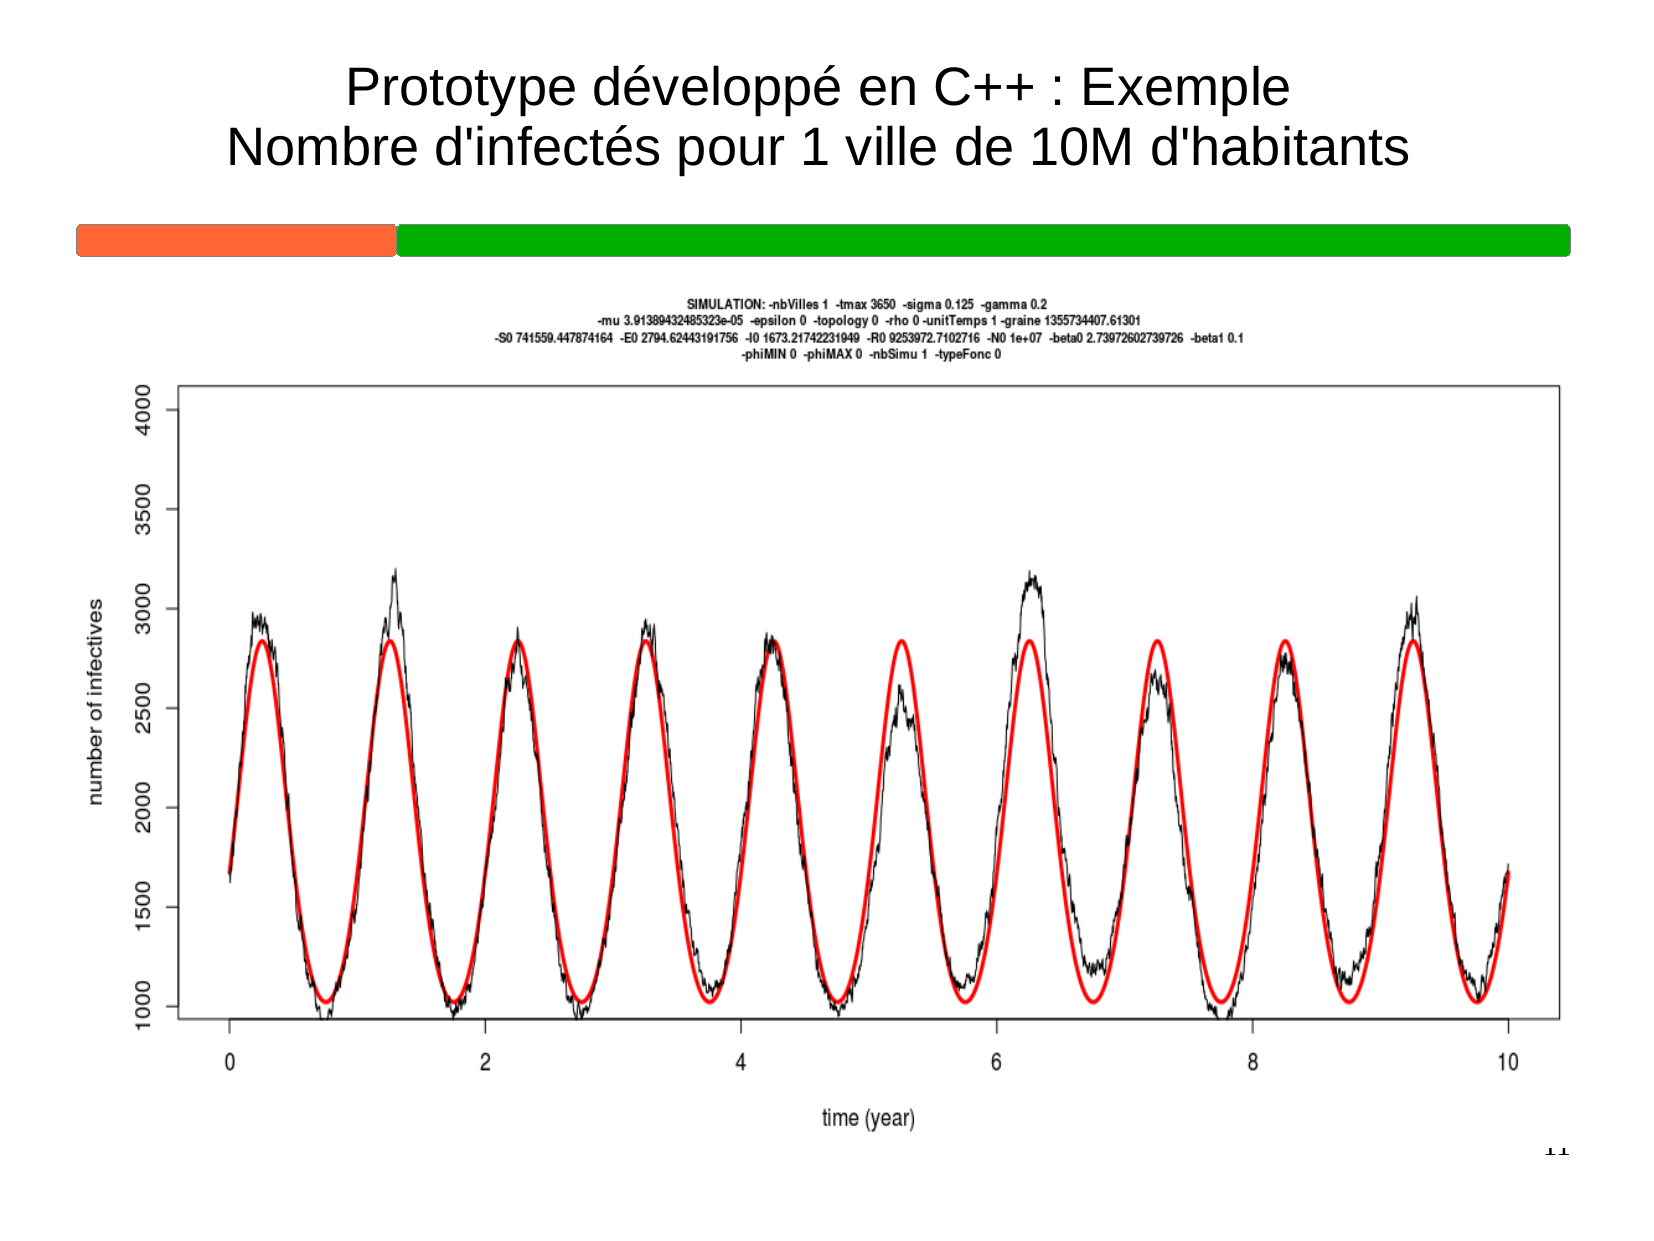

# Prototype développé en C++ : Exemple Nombre d'infectés pour 1 ville de 10M d'habitants
11